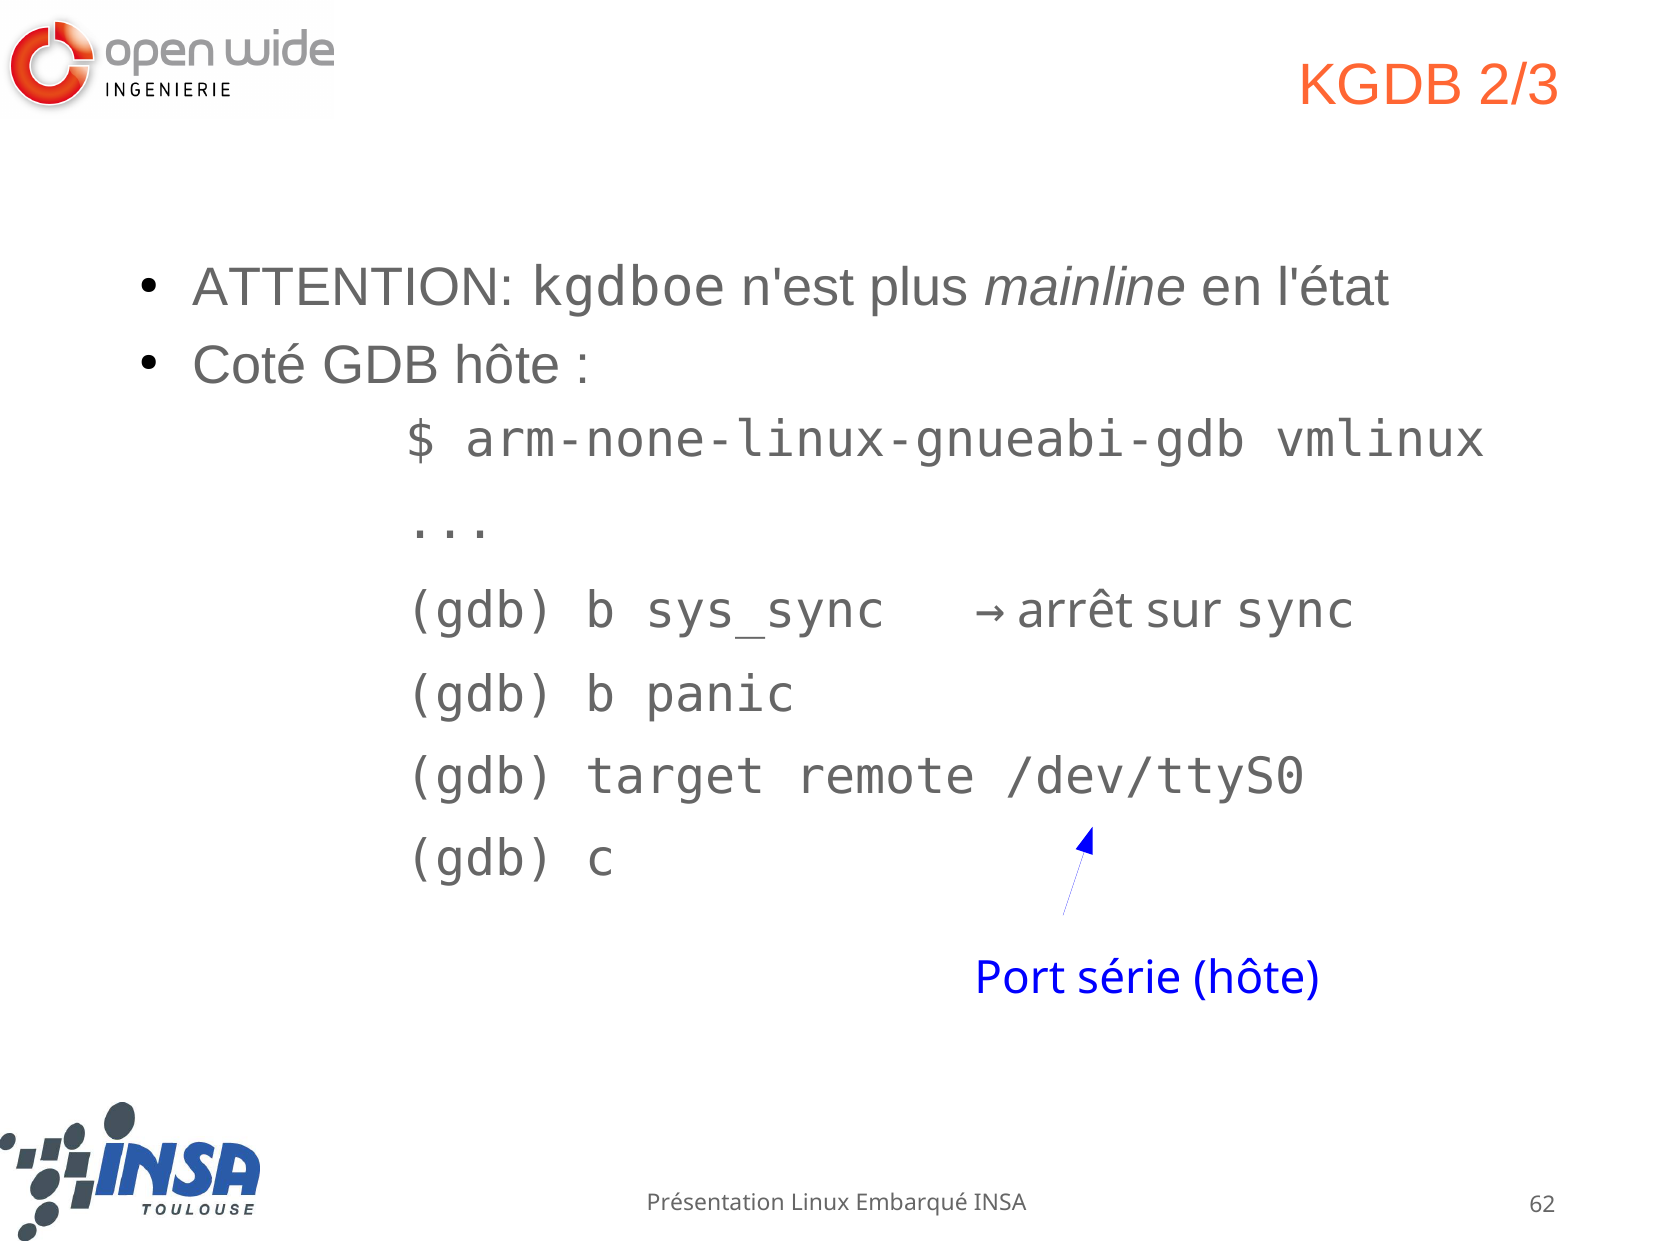

# KGDB 2/3
ATTENTION: kgdboe n'est plus mainline en l'état
Coté GDB hôte :
$ arm-none-linux-gnueabi-gdb vmlinux
...
(gdb) b sys_sync → arrêt sur sync
(gdb) b panic
(gdb) target remote /dev/ttyS0
(gdb) c
Port série (hôte)